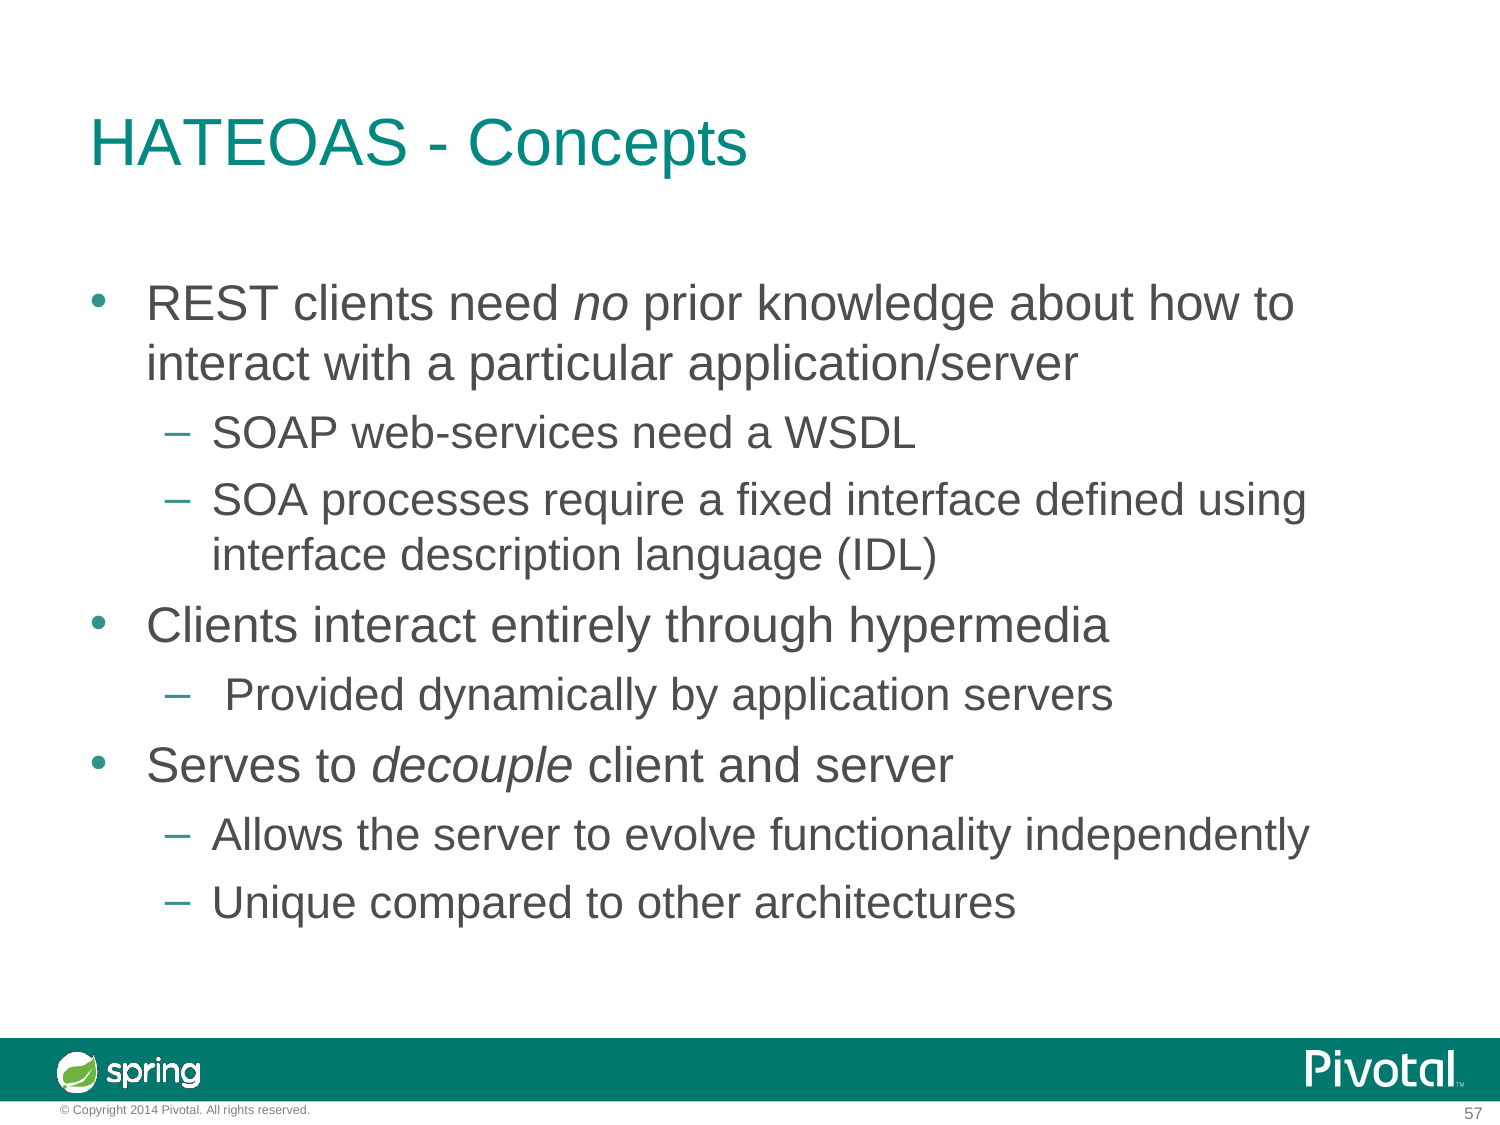

# HATEOAS - Concepts
REST clients need no prior knowledge about how to interact with a particular application/server
SOAP web-services need a WSDL
SOA processes require a fixed interface defined using interface description language (IDL)
Clients interact entirely through hypermedia
 Provided dynamically by application servers
Serves to decouple client and server
Allows the server to evolve functionality independently
Unique compared to other architectures